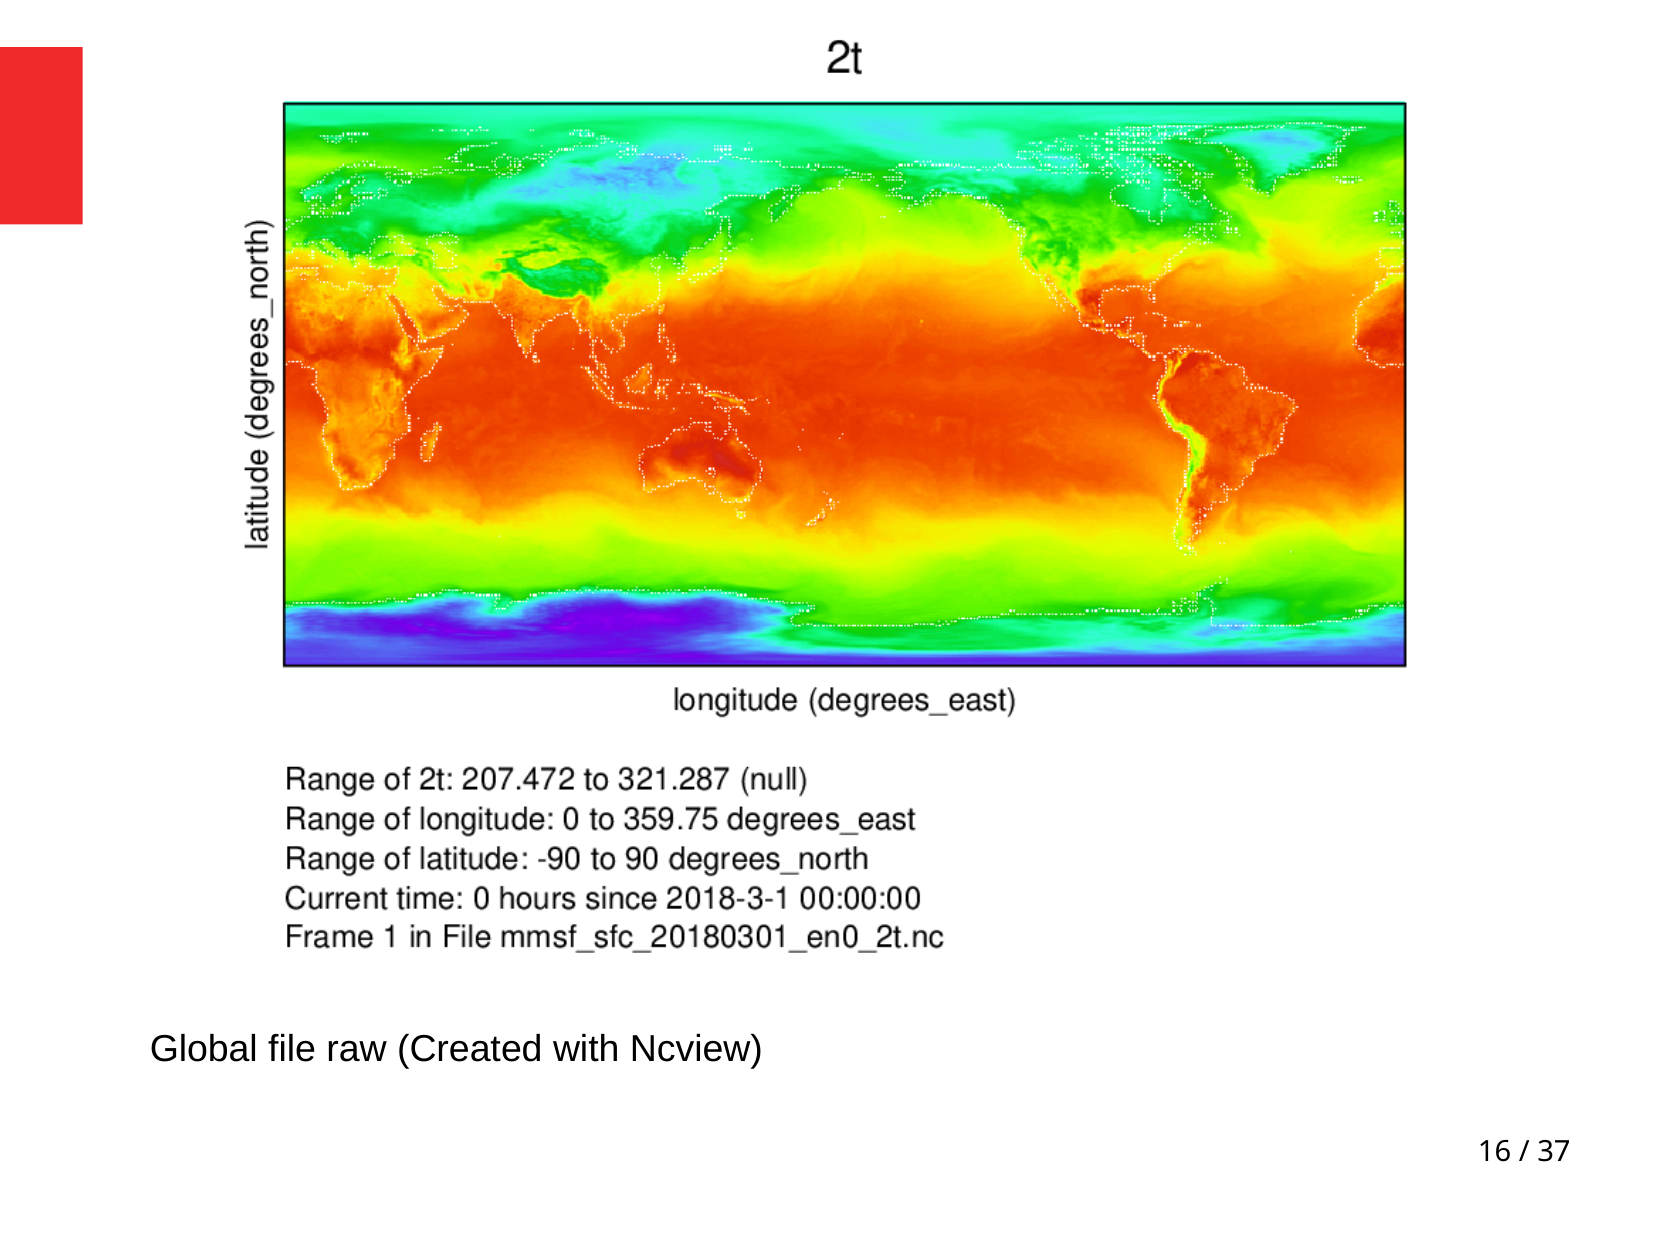

Global file raw (Created with Ncview)
16